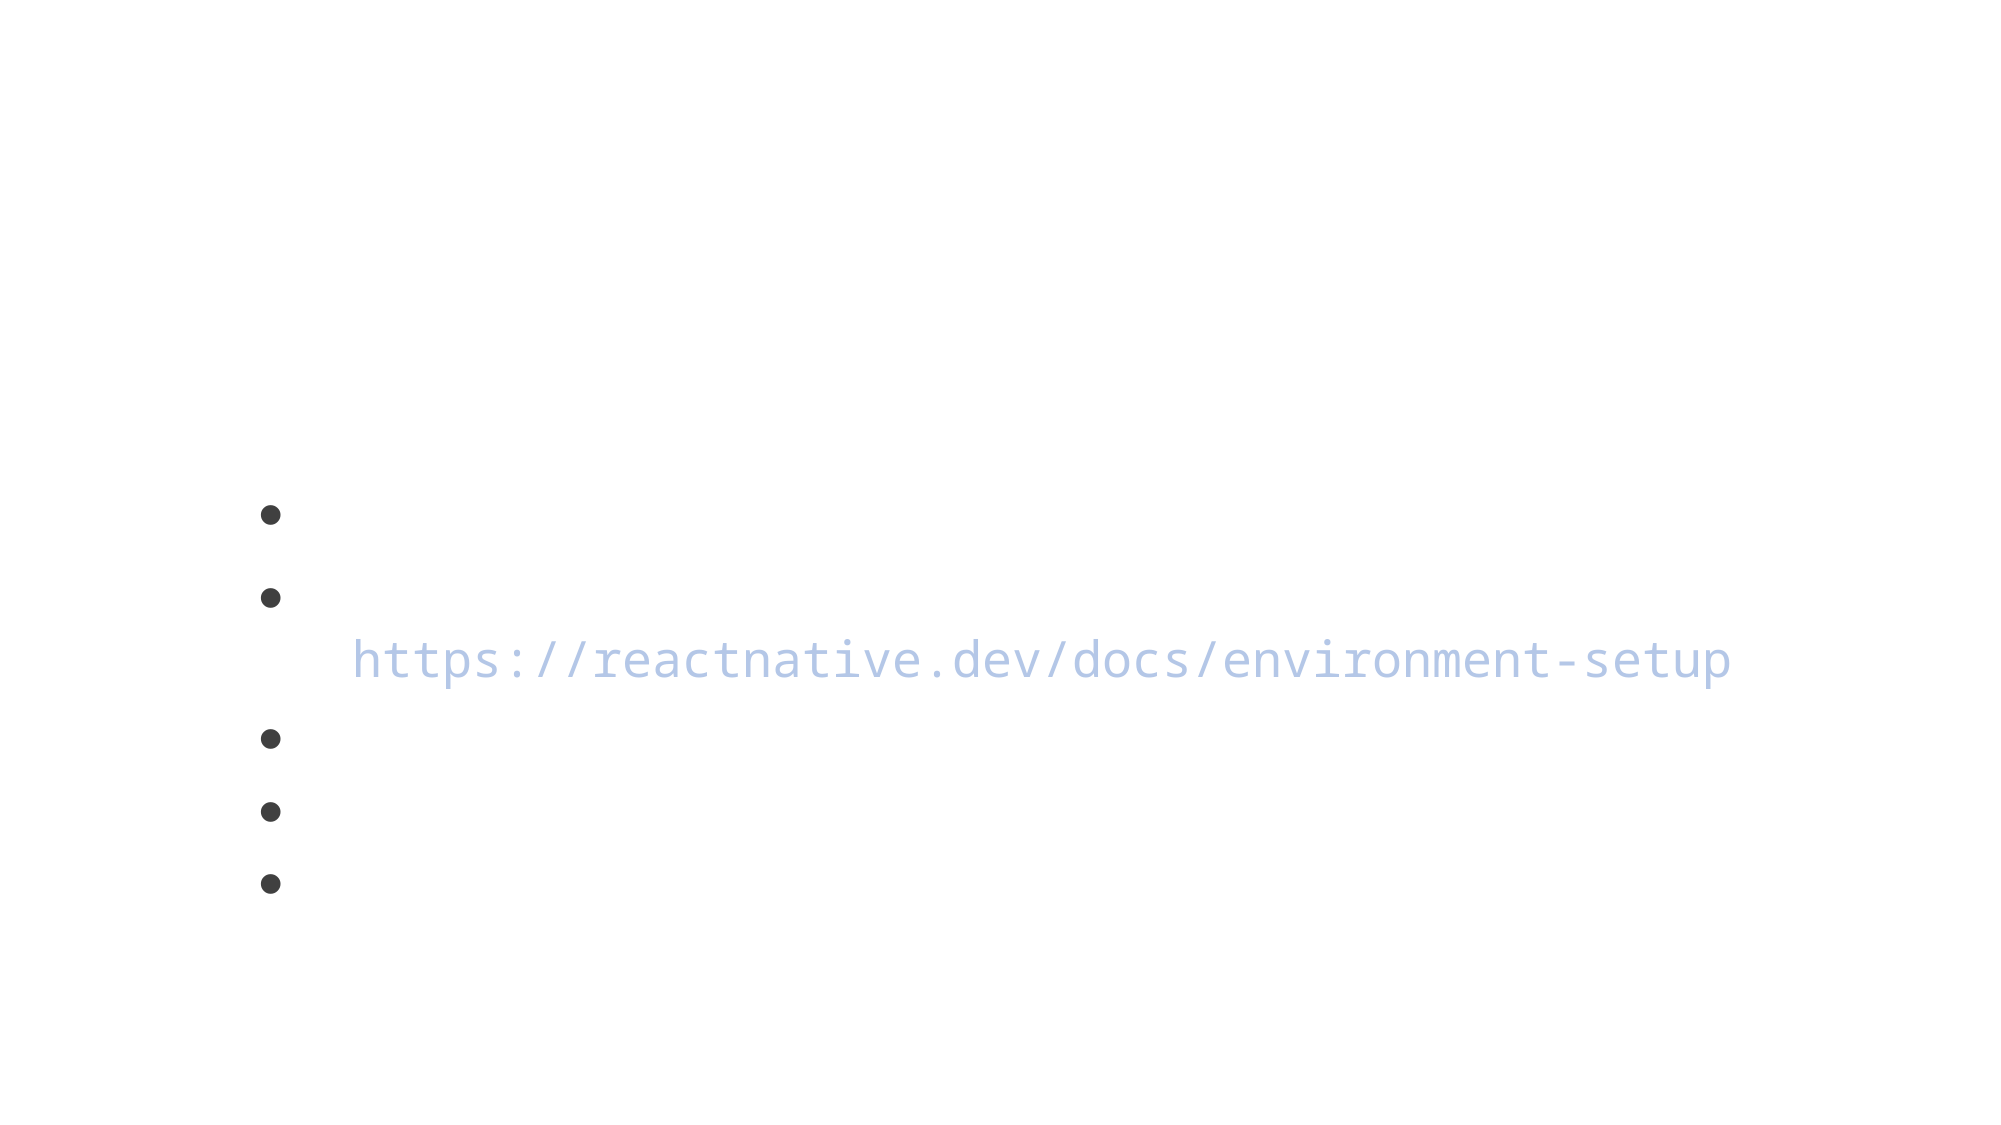

# Uruchomienie środowiska
Oficjalna strona: https://reactnative.dev/docs/environment-setup
Instalacja Node.js
Uruchomienie Expo
Opcjonalnie Android Studio